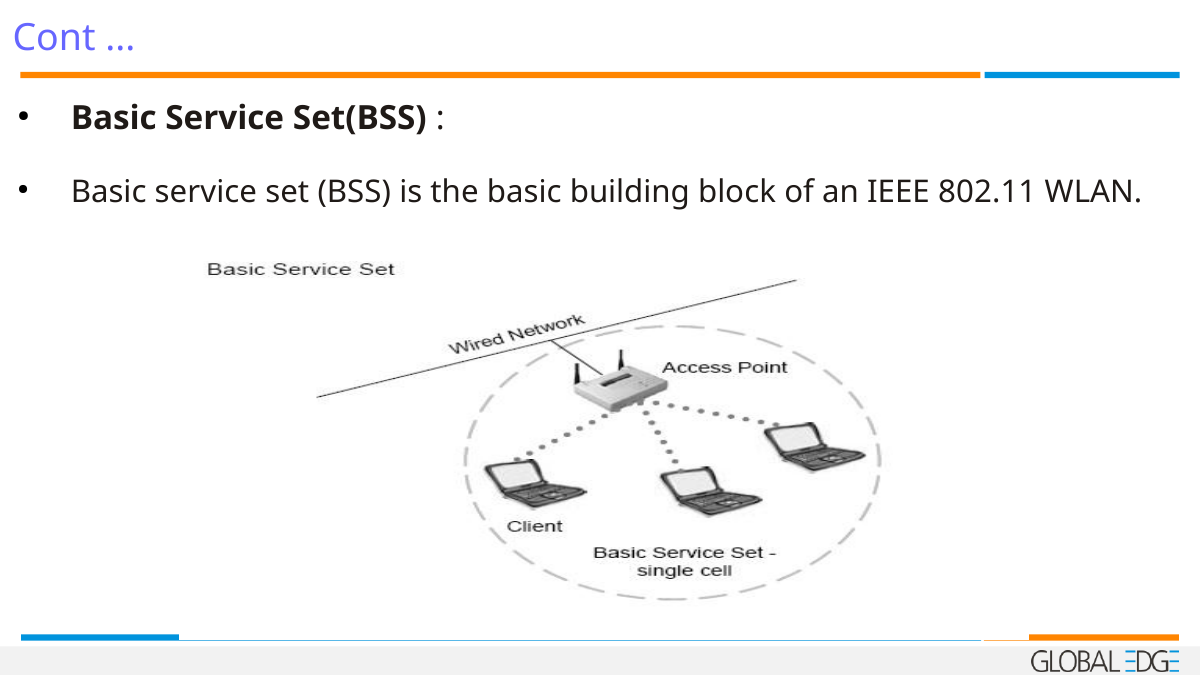

# Cont ...
Basic Service Set(BSS) :
Basic service set (BSS) is the basic building block of an IEEE 802.11 WLAN.